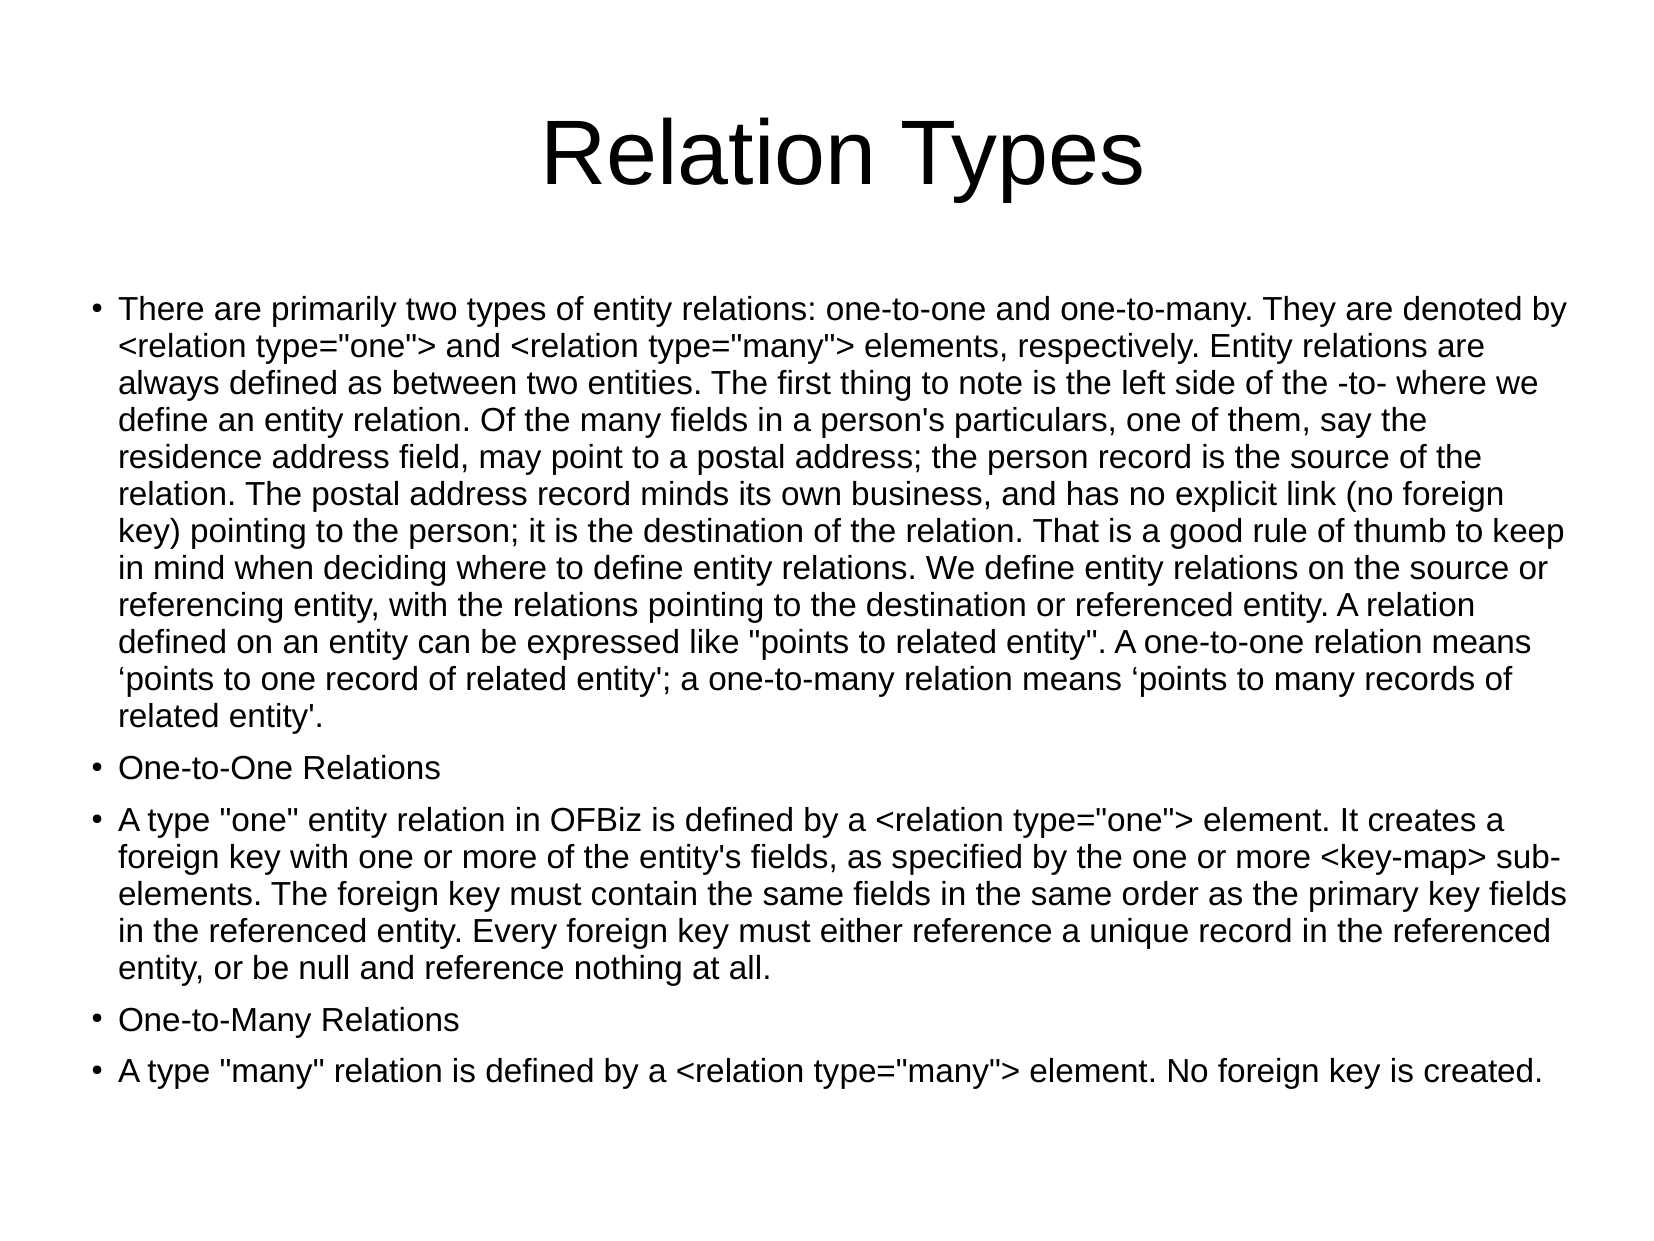

# Relation Types
There are primarily two types of entity relations: one-to-one and one-to-many. They are denoted by <relation type="one"> and <relation type="many"> elements, respectively. Entity relations are always defined as between two entities. The first thing to note is the left side of the -to- where we define an entity relation. Of the many fields in a person's particulars, one of them, say the residence address field, may point to a postal address; the person record is the source of the relation. The postal address record minds its own business, and has no explicit link (no foreign key) pointing to the person; it is the destination of the relation. That is a good rule of thumb to keep in mind when deciding where to define entity relations. We define entity relations on the source or referencing entity, with the relations pointing to the destination or referenced entity. A relation defined on an entity can be expressed like "points to related entity". A one-to-one relation means ‘points to one record of related entity'; a one-to-many relation means ‘points to many records of related entity'.
One-to-One Relations
A type "one" entity relation in OFBiz is defined by a <relation type="one"> element. It creates a foreign key with one or more of the entity's fields, as specified by the one or more <key-map> sub-elements. The foreign key must contain the same fields in the same order as the primary key fields in the referenced entity. Every foreign key must either reference a unique record in the referenced entity, or be null and reference nothing at all.
One-to-Many Relations
A type "many" relation is defined by a <relation type="many"> element. No foreign key is created.